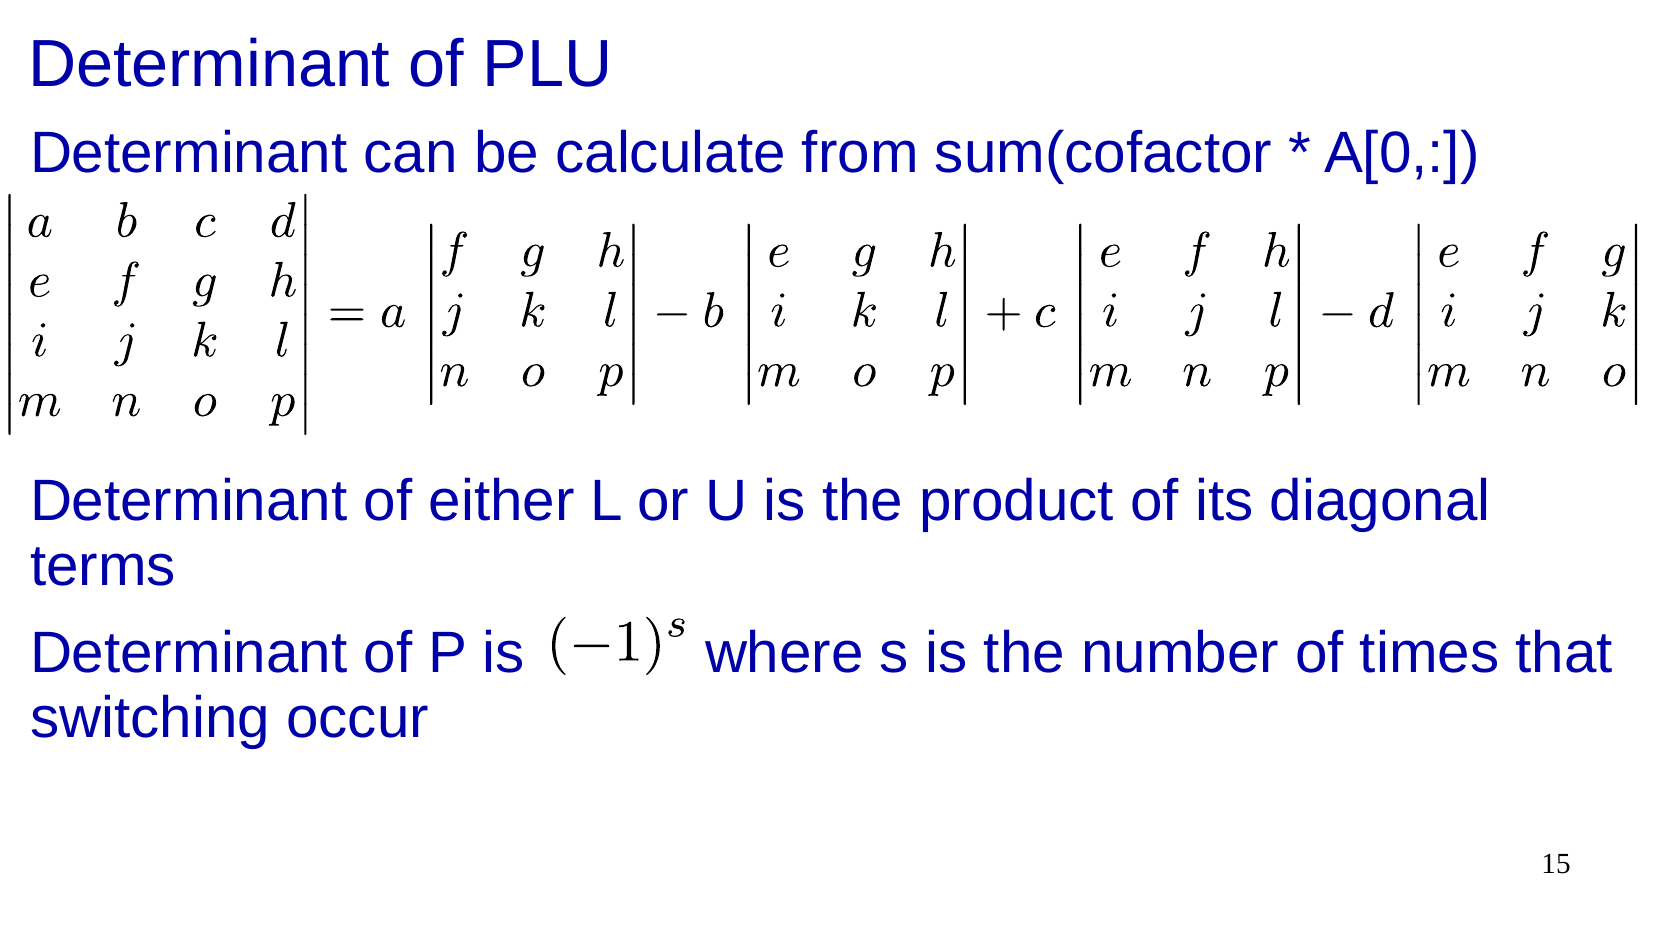

# Determinant of PLU
Determinant can be calculate from sum(cofactor * A[0,:])
Determinant of either L or U is the product of its diagonal terms
Determinant of P is 			where s is the number of times that switching occur
15